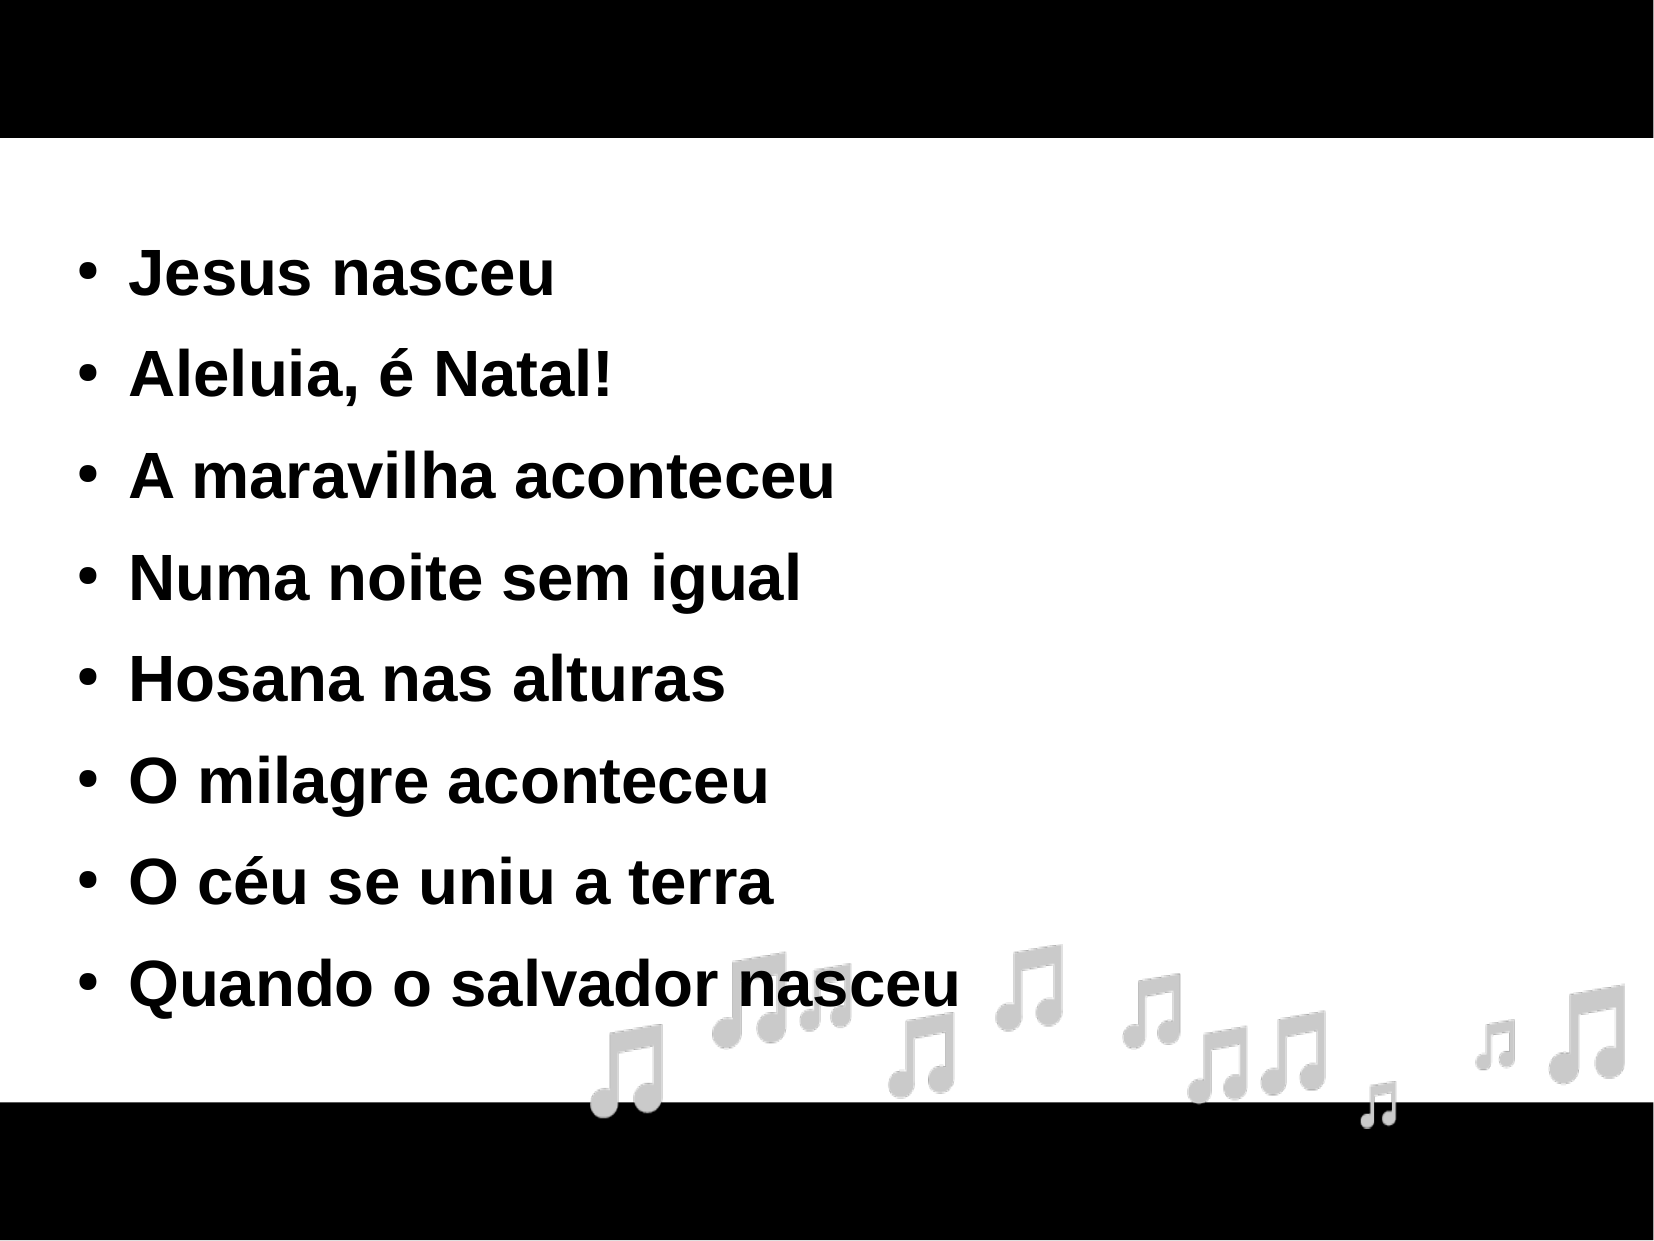

# Jesus nasceu
Aleluia, é Natal!
A maravilha aconteceu
Numa noite sem igual
Hosana nas alturas
O milagre aconteceu
O céu se uniu a terra
Quando o salvador nasceu